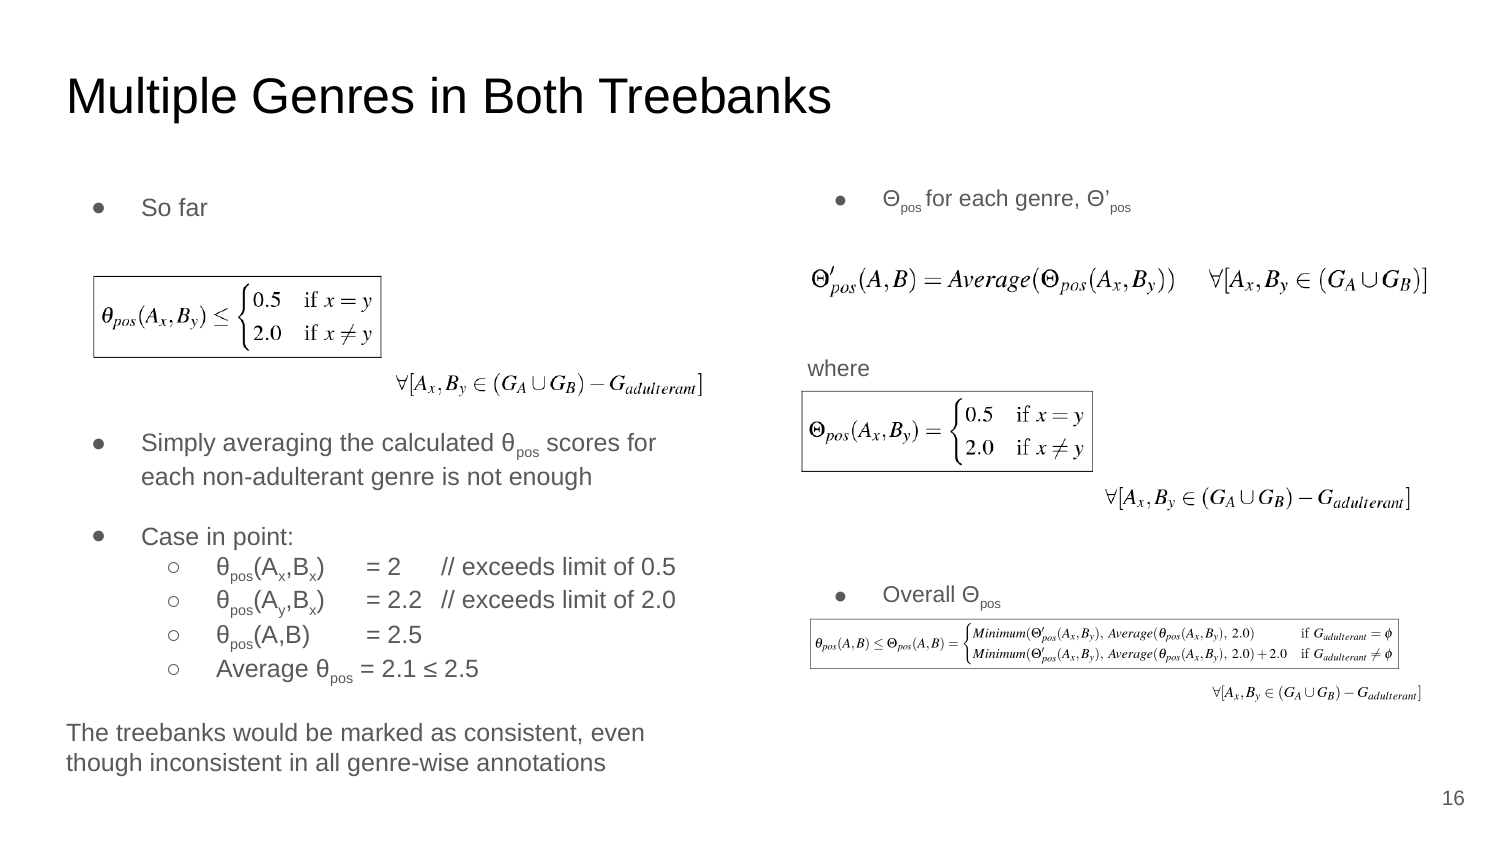

# Multiple Genres in Both Treebanks
Θpos for each genre, Θ’pos
where
Overall Θpos
So far
Simply averaging the calculated θpos scores for each non-adulterant genre is not enough
Case in point:
θpos(Ax,Bx) 	= 2	// exceeds limit of 0.5
θpos(Ay,Bx) 	= 2.2 	// exceeds limit of 2.0
θpos(A,B) 	= 2.5
Average θpos = 2.1 ≤ 2.5
The treebanks would be marked as consistent, even though inconsistent in all genre-wise annotations